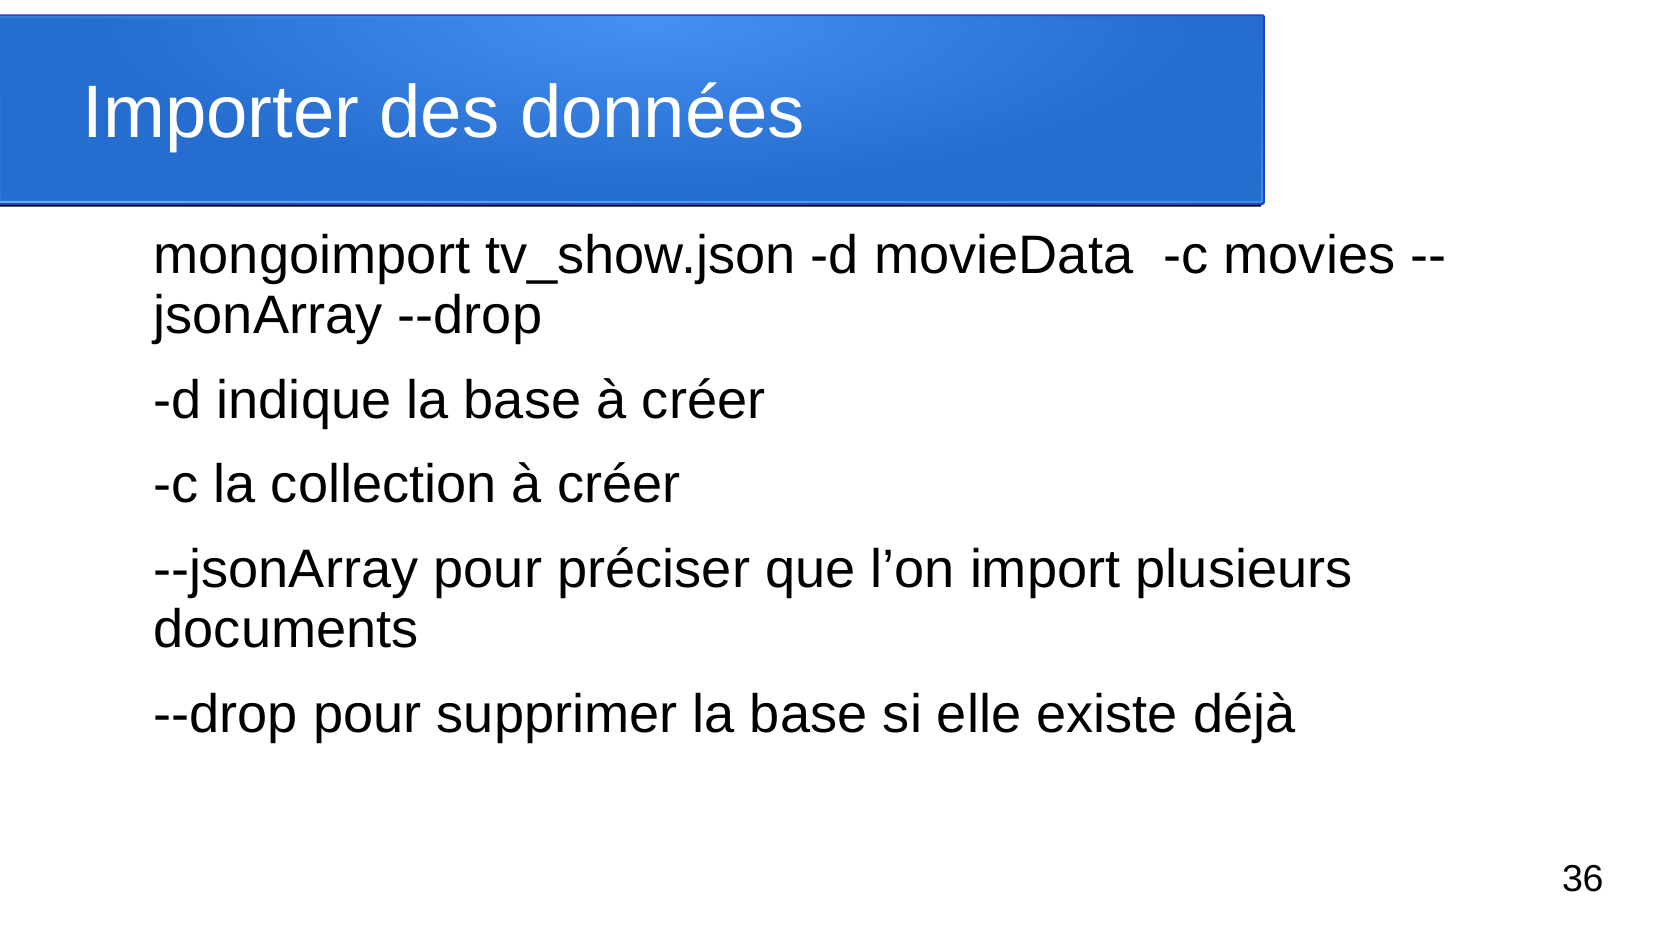

# Importer des données
mongoimport tv_show.json -d movieData -c movies --jsonArray --drop
-d indique la base à créer
-c la collection à créer
--jsonArray pour préciser que l’on import plusieurs documents
--drop pour supprimer la base si elle existe déjà
36